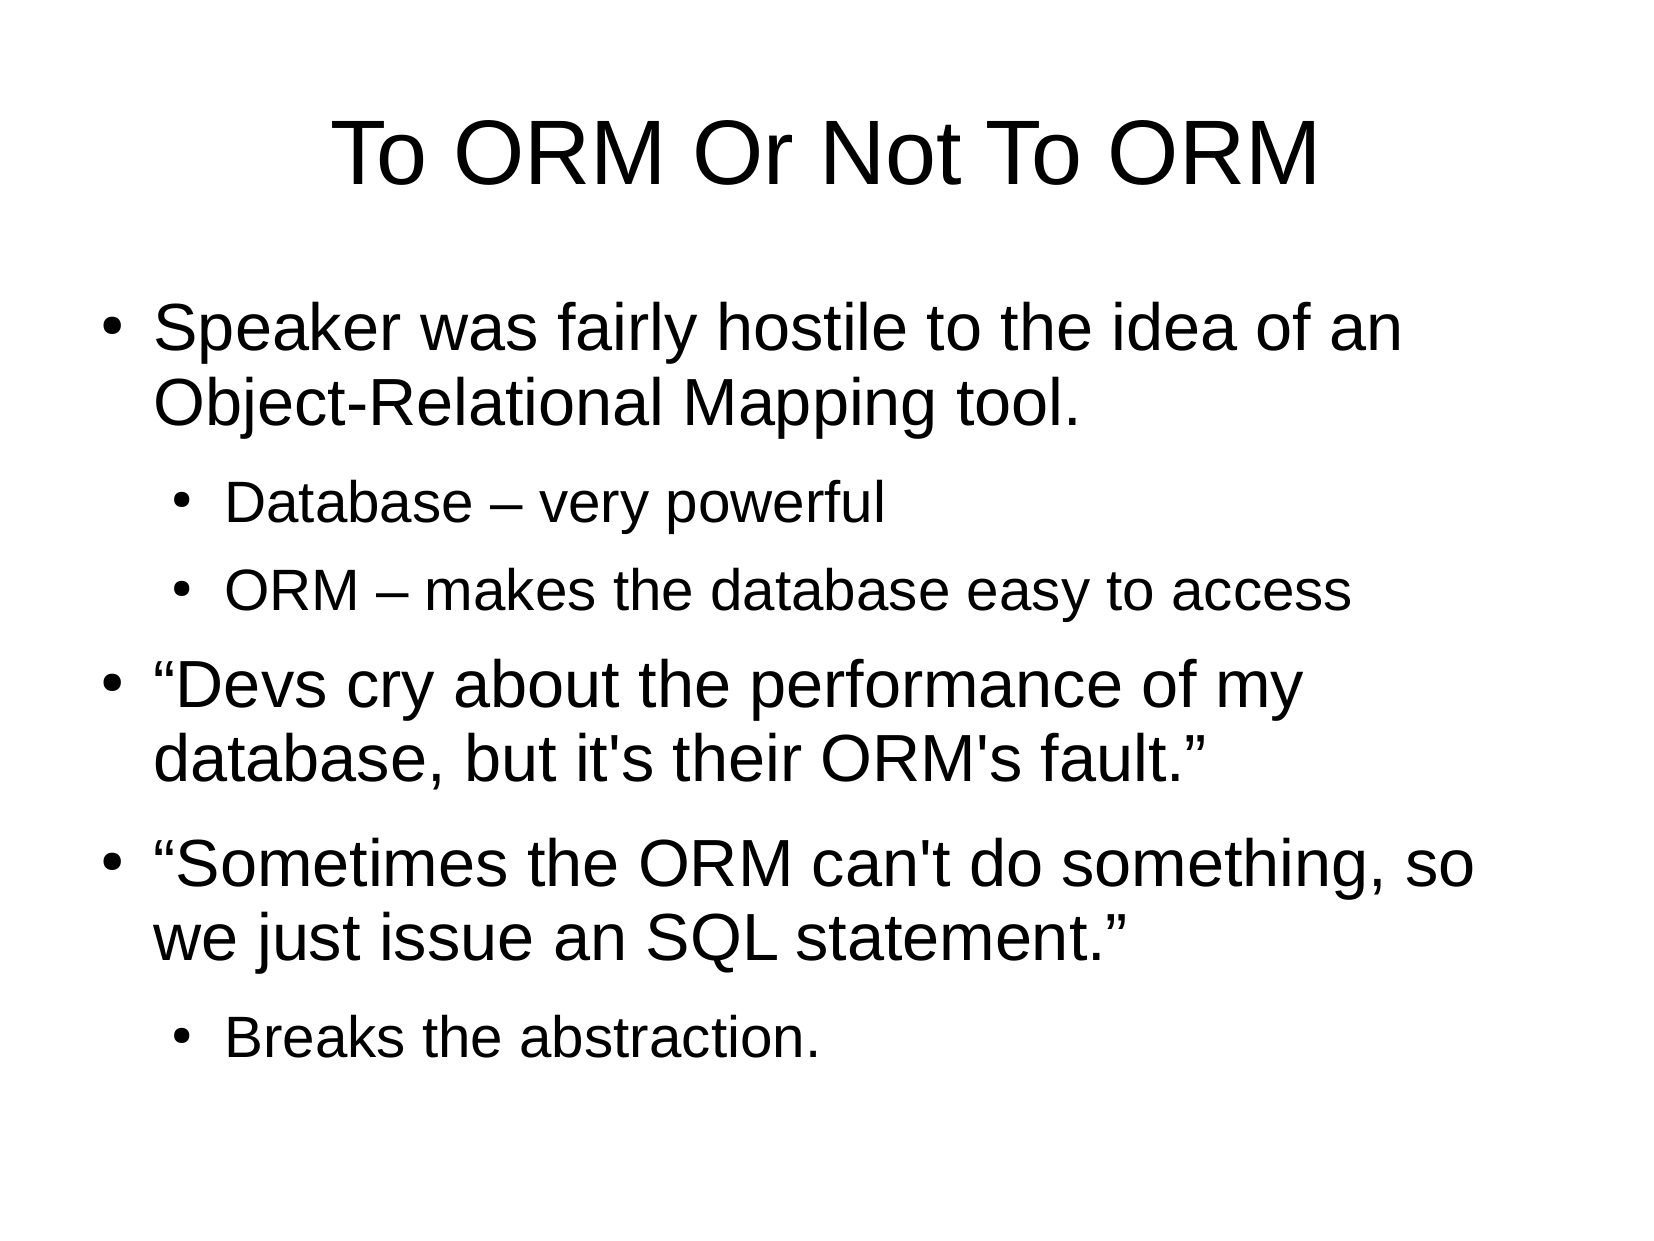

# To ORM Or Not To ORM
Speaker was fairly hostile to the idea of an Object-Relational Mapping tool.
Database – very powerful
ORM – makes the database easy to access
“Devs cry about the performance of my database, but it's their ORM's fault.”
“Sometimes the ORM can't do something, so we just issue an SQL statement.”
Breaks the abstraction.